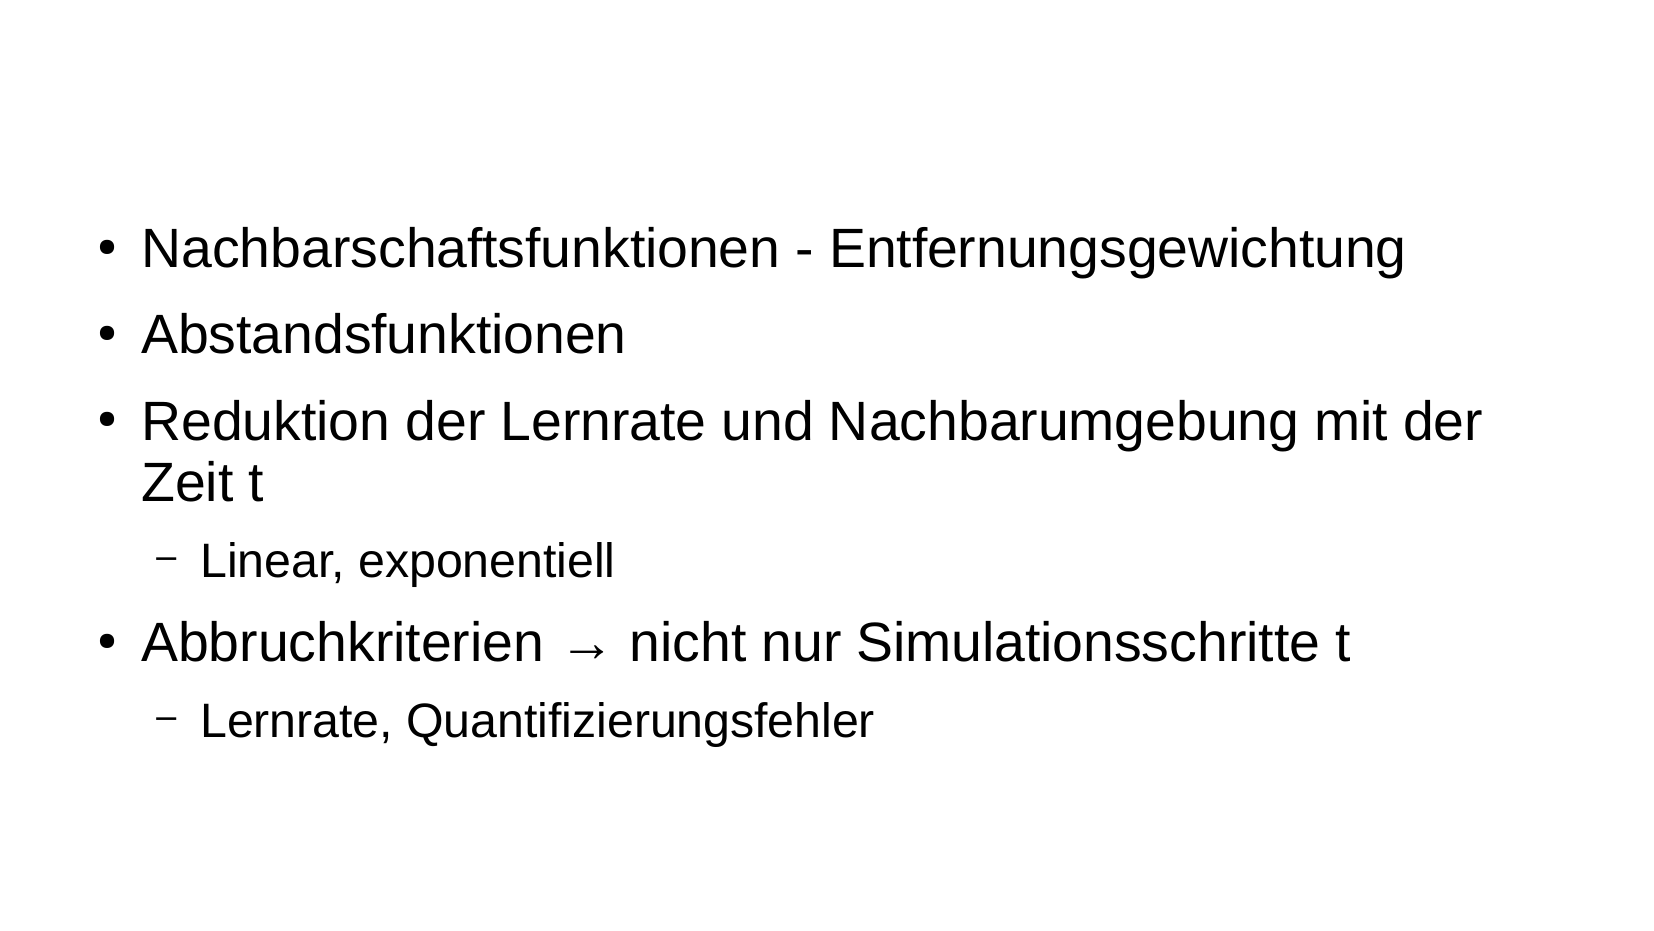

#
Nachbarschaftsfunktionen - Entfernungsgewichtung
Abstandsfunktionen
Reduktion der Lernrate und Nachbarumgebung mit der Zeit t
Linear, exponentiell
Abbruchkriterien → nicht nur Simulationsschritte t
Lernrate, Quantifizierungsfehler